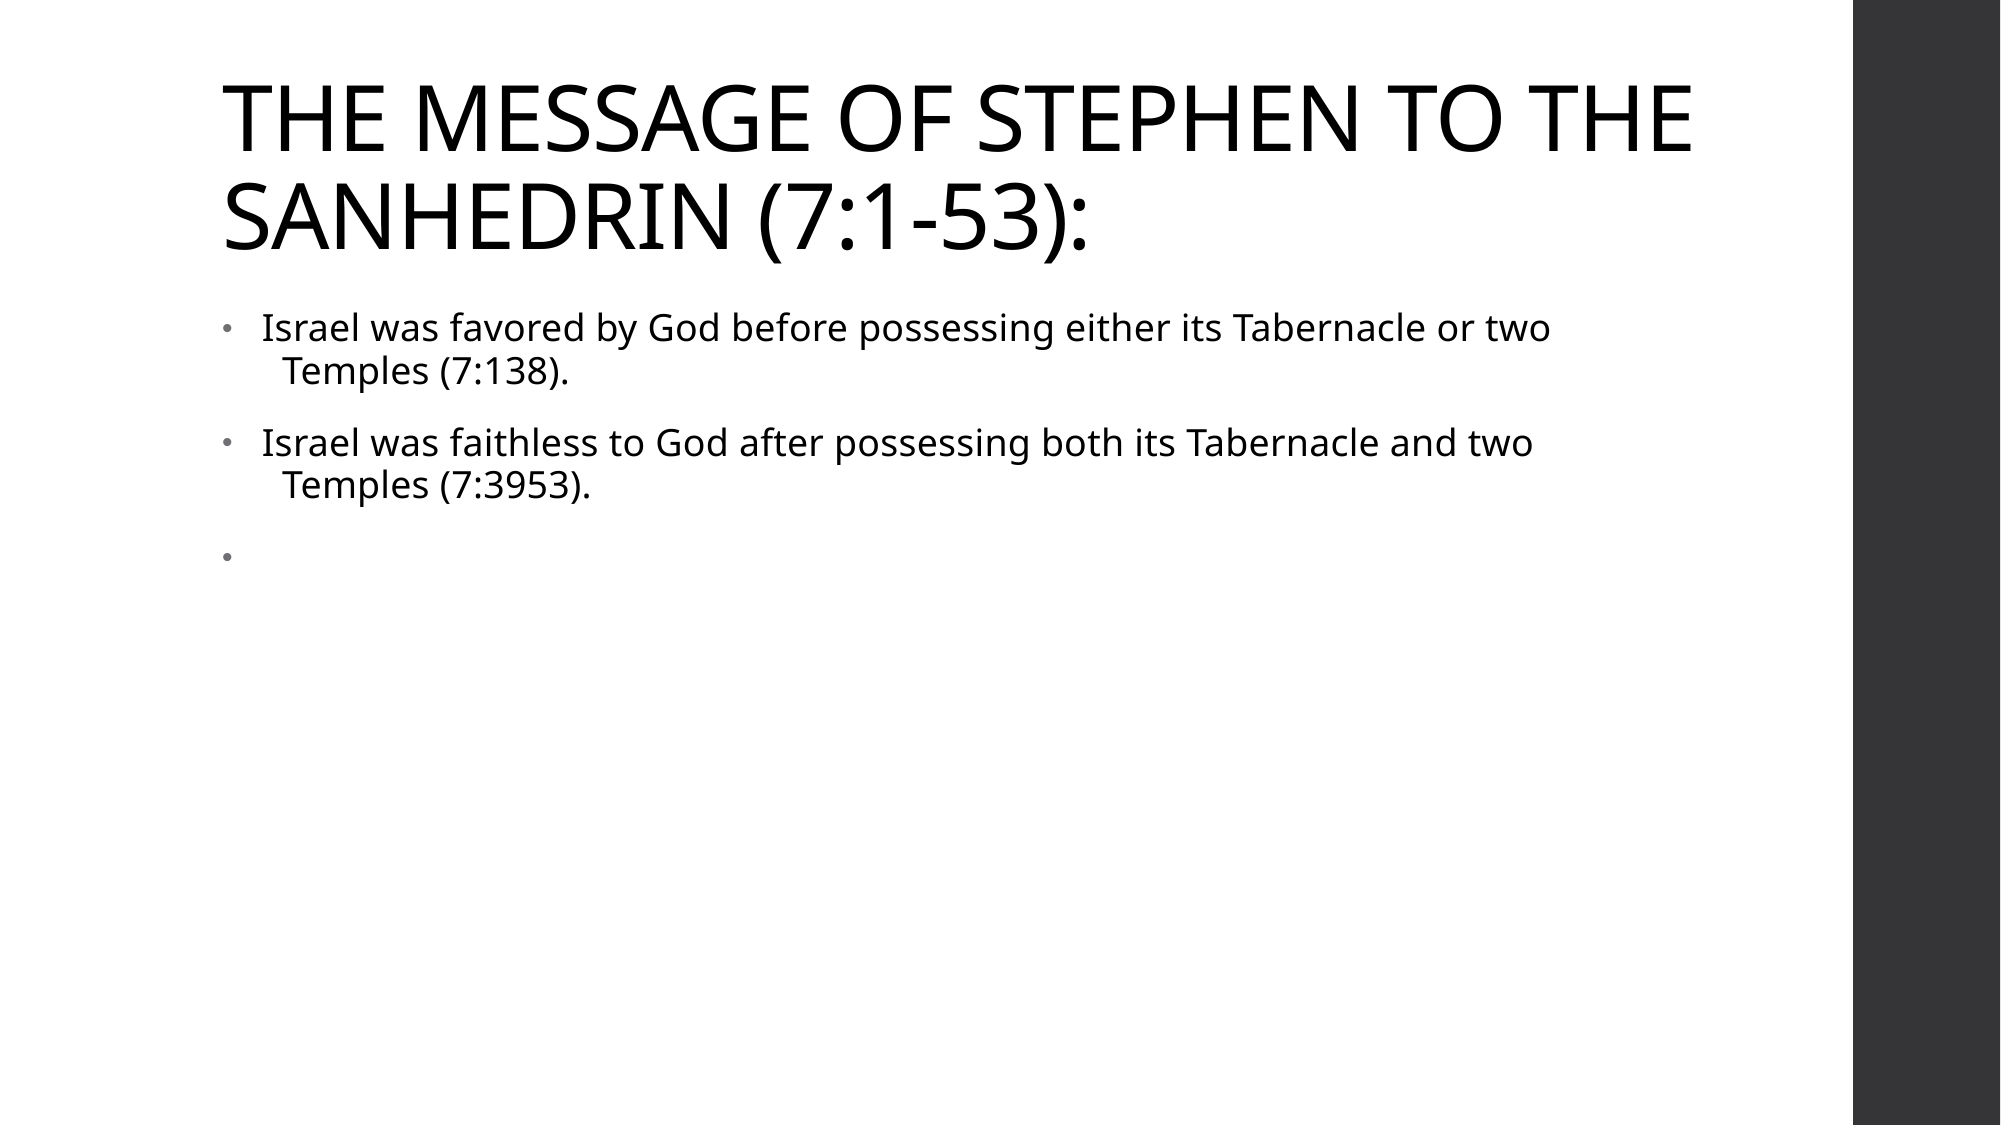

# THE MESSAGE OF STEPHEN TO THE SANHEDRIN (7:1-53):
 Israel was favored by God before possessing either its Tabernacle or two Temples (7:138).
 Israel was faithless to God after possessing both its Tabernacle and two Temples (7:3953).